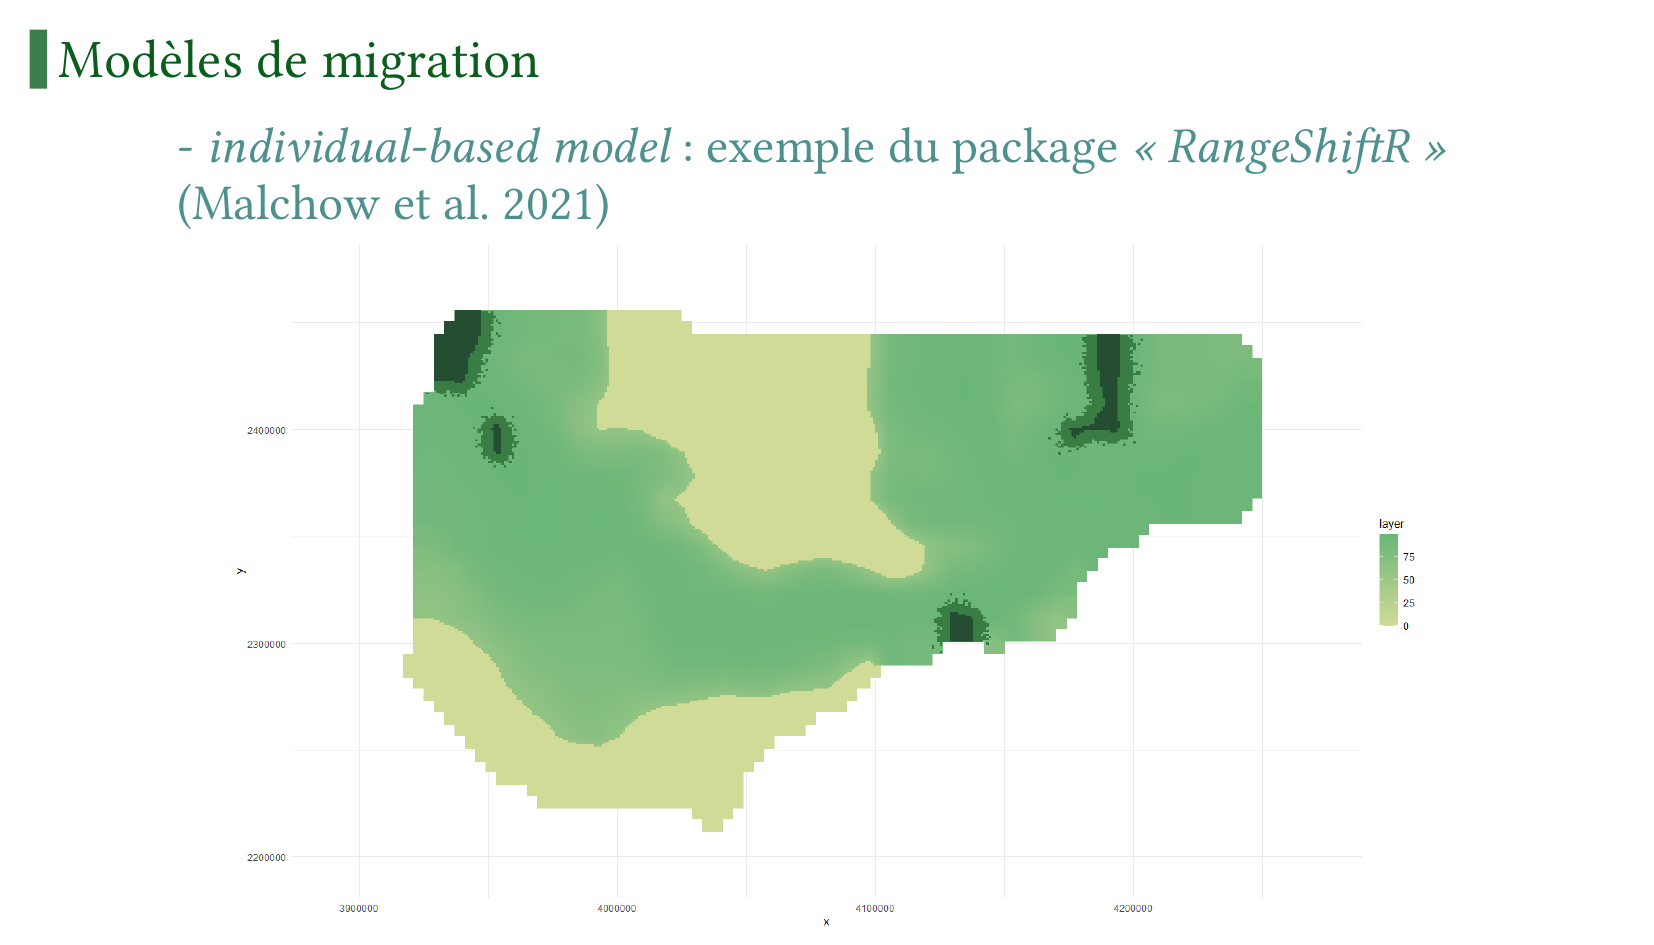

# Modèles de migration
- individual-based model : exemple du package « RangeShiftR »
(Malchow et al. 2021)